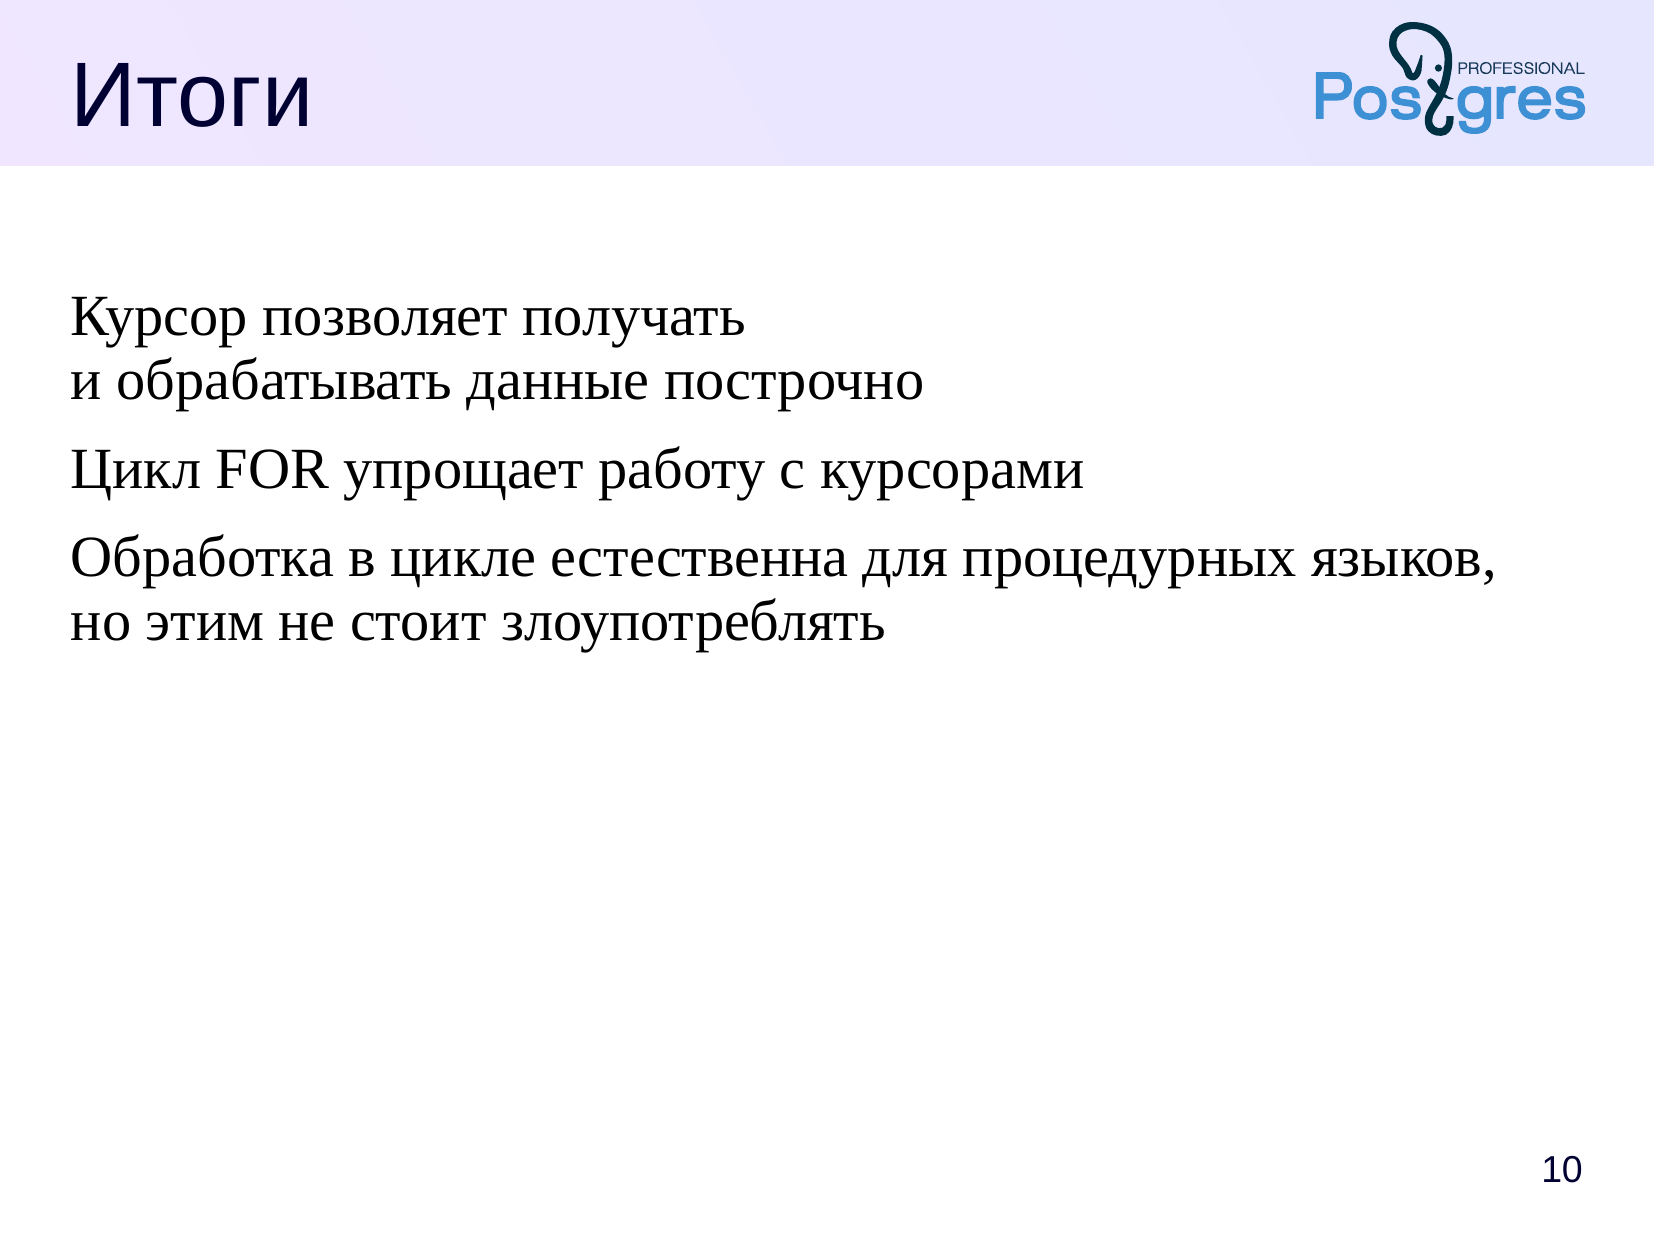

# Итоги
Курсор позволяет получать
и обрабатывать данные построчно
Цикл FOR упрощает работу с курсорами
Обработка в цикле естественна для процедурных языков,
но этим не стоит злоупотреблять